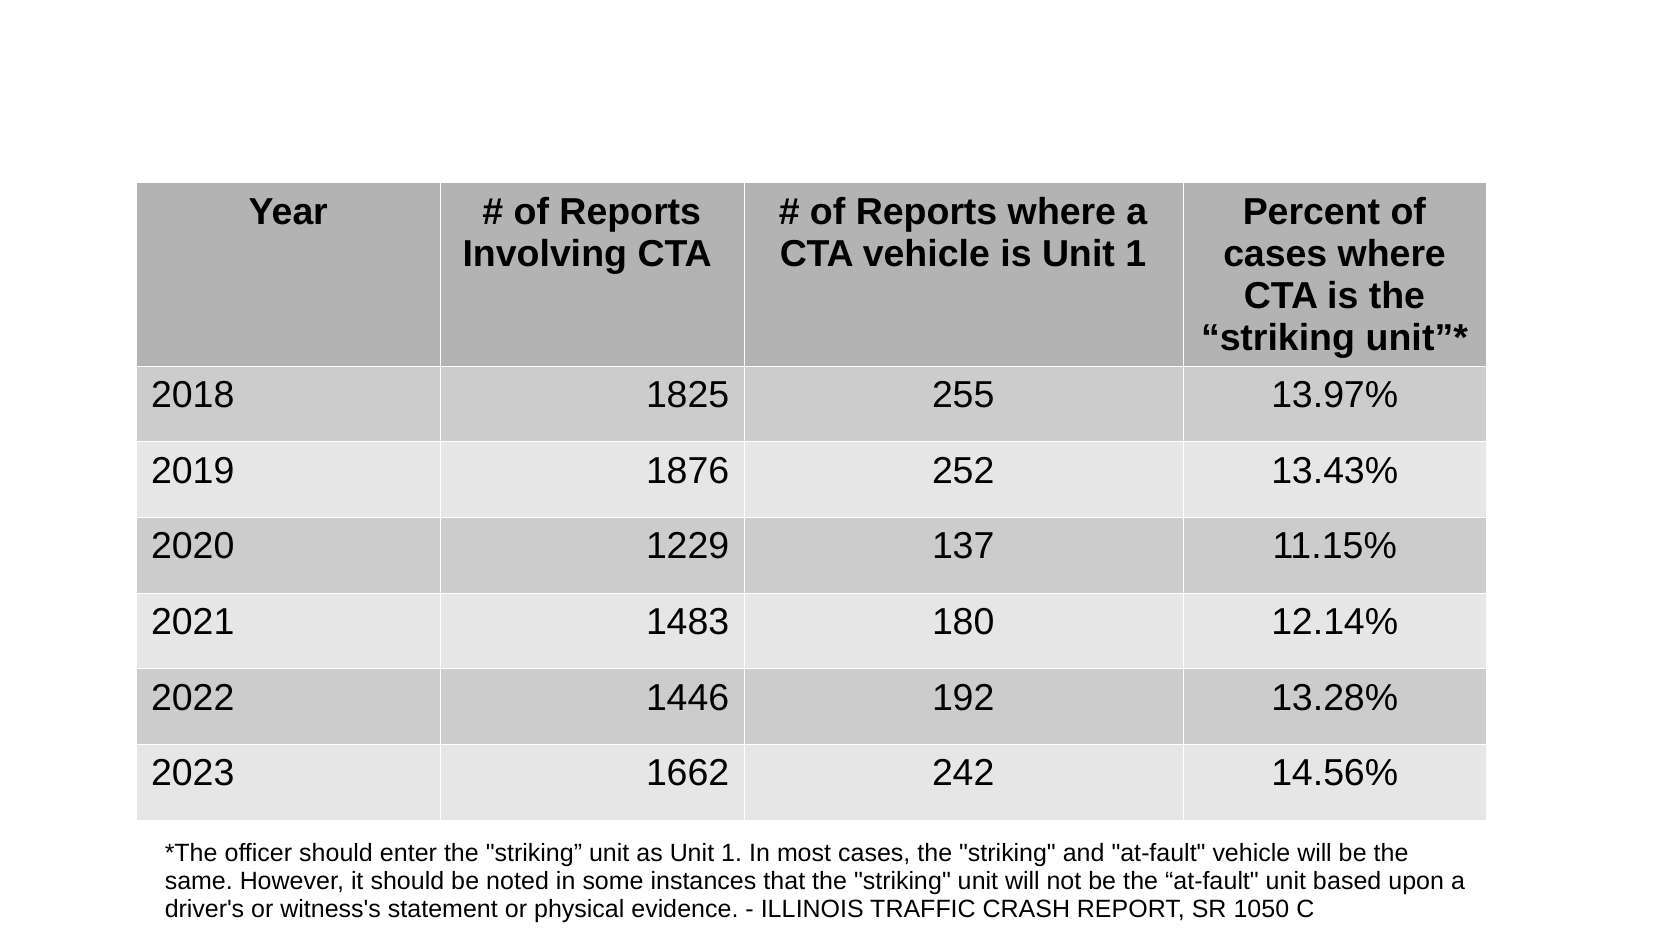

| Year | # of Reports Involving CTA | # of Reports where a CTA vehicle is Unit 1 | Percent of cases where CTA is the “striking unit”\* |
| --- | --- | --- | --- |
| 2018 | 1825 | 255 | 13.97% |
| 2019 | 1876 | 252 | 13.43% |
| 2020 | 1229 | 137 | 11.15% |
| 2021 | 1483 | 180 | 12.14% |
| 2022 | 1446 | 192 | 13.28% |
| 2023 | 1662 | 242 | 14.56% |
*The officer should enter the "striking” unit as Unit 1. In most cases, the "striking" and "at-fault" vehicle will be the same. However, it should be noted in some instances that the "striking" unit will not be the “at-fault" unit based upon a driver's or witness's statement or physical evidence. - ILLINOIS TRAFFIC CRASH REPORT, SR 1050 C